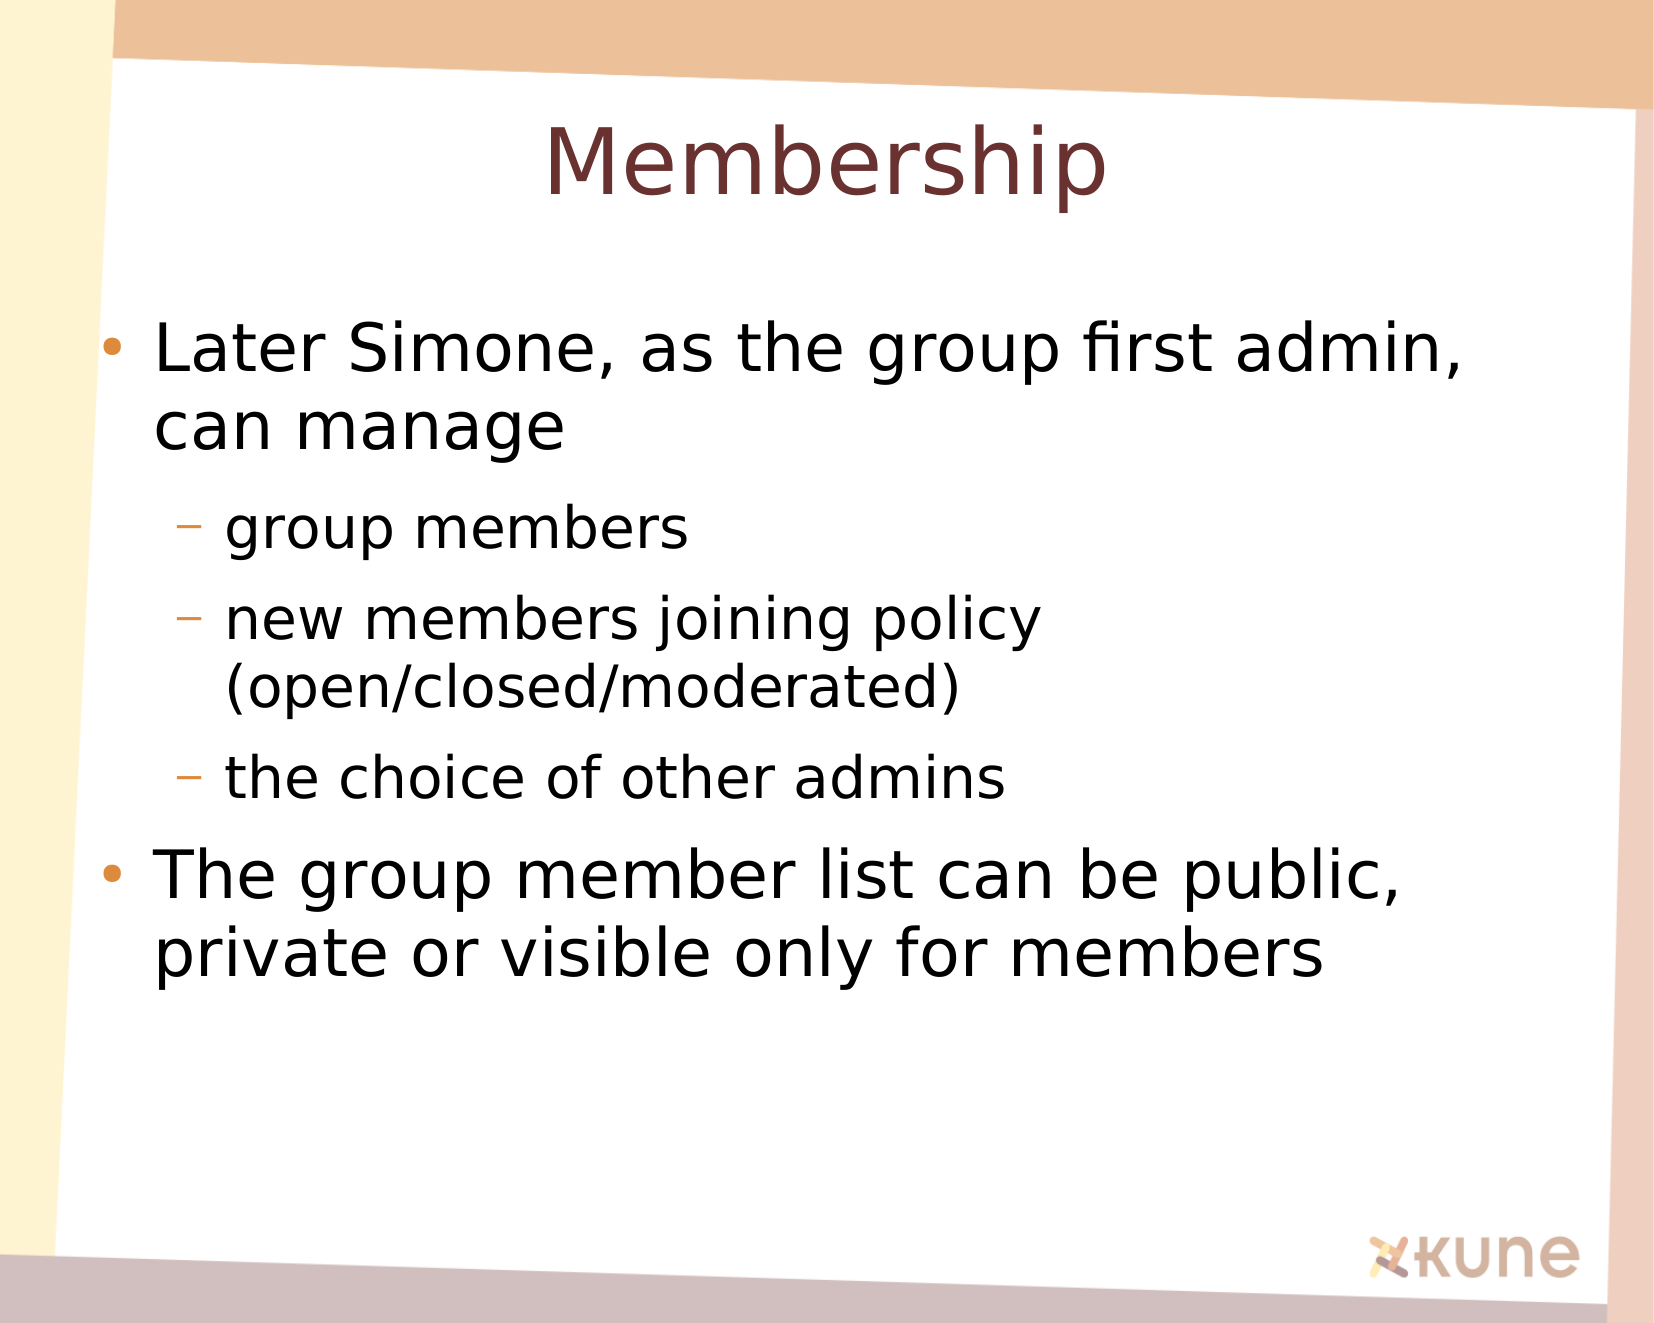

# Membership
Later Simone, as the group first admin, can manage
group members
new members joining policy (open/closed/moderated)
the choice of other admins
The group member list can be public, private or visible only for members